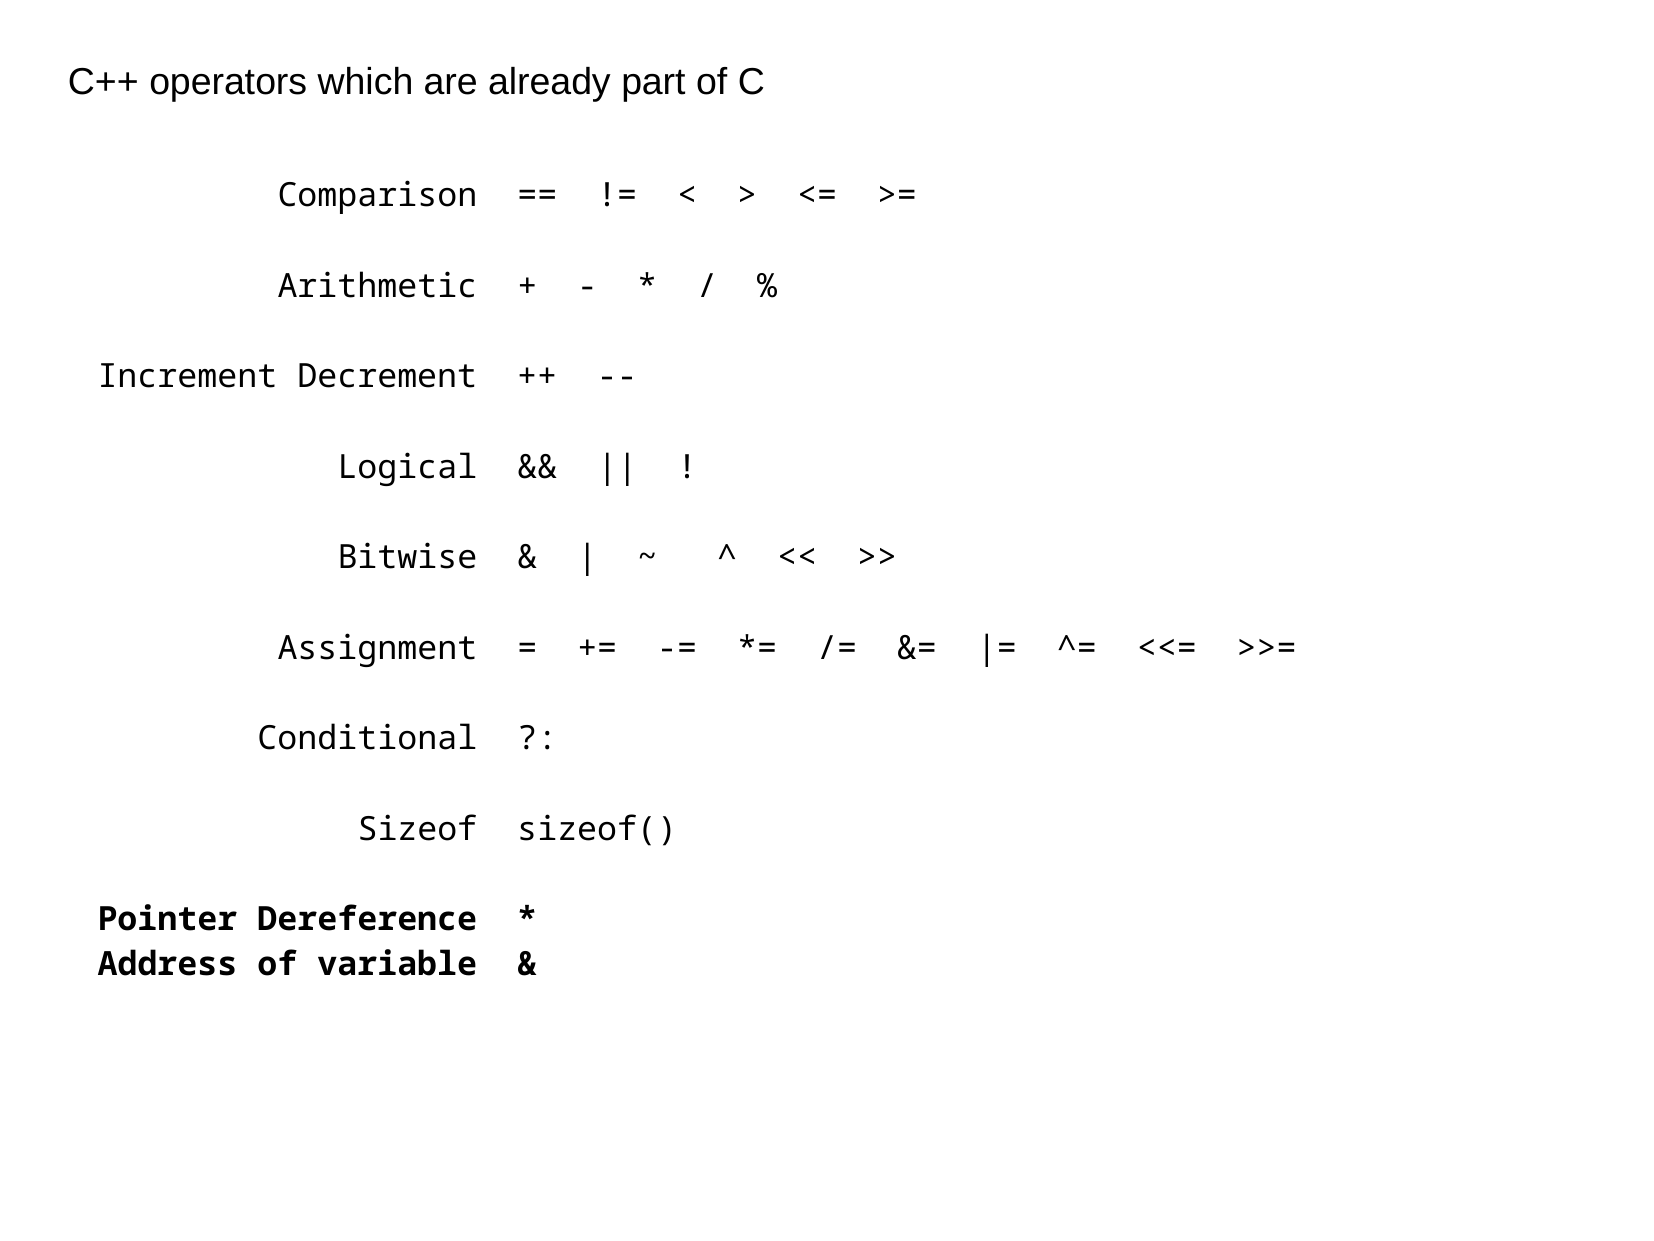

C++ operators which are already part of C
 Comparison == != < > <= >=
 Arithmetic + - * / %
Increment Decrement ++ --
 Logical && || !
 Bitwise & | ~ ^ << >>
 Assignment = += -= *= /= &= |= ^= <<= >>=
 Conditional ?:
 Sizeof sizeof()
Pointer Dereference *
Address of variable &